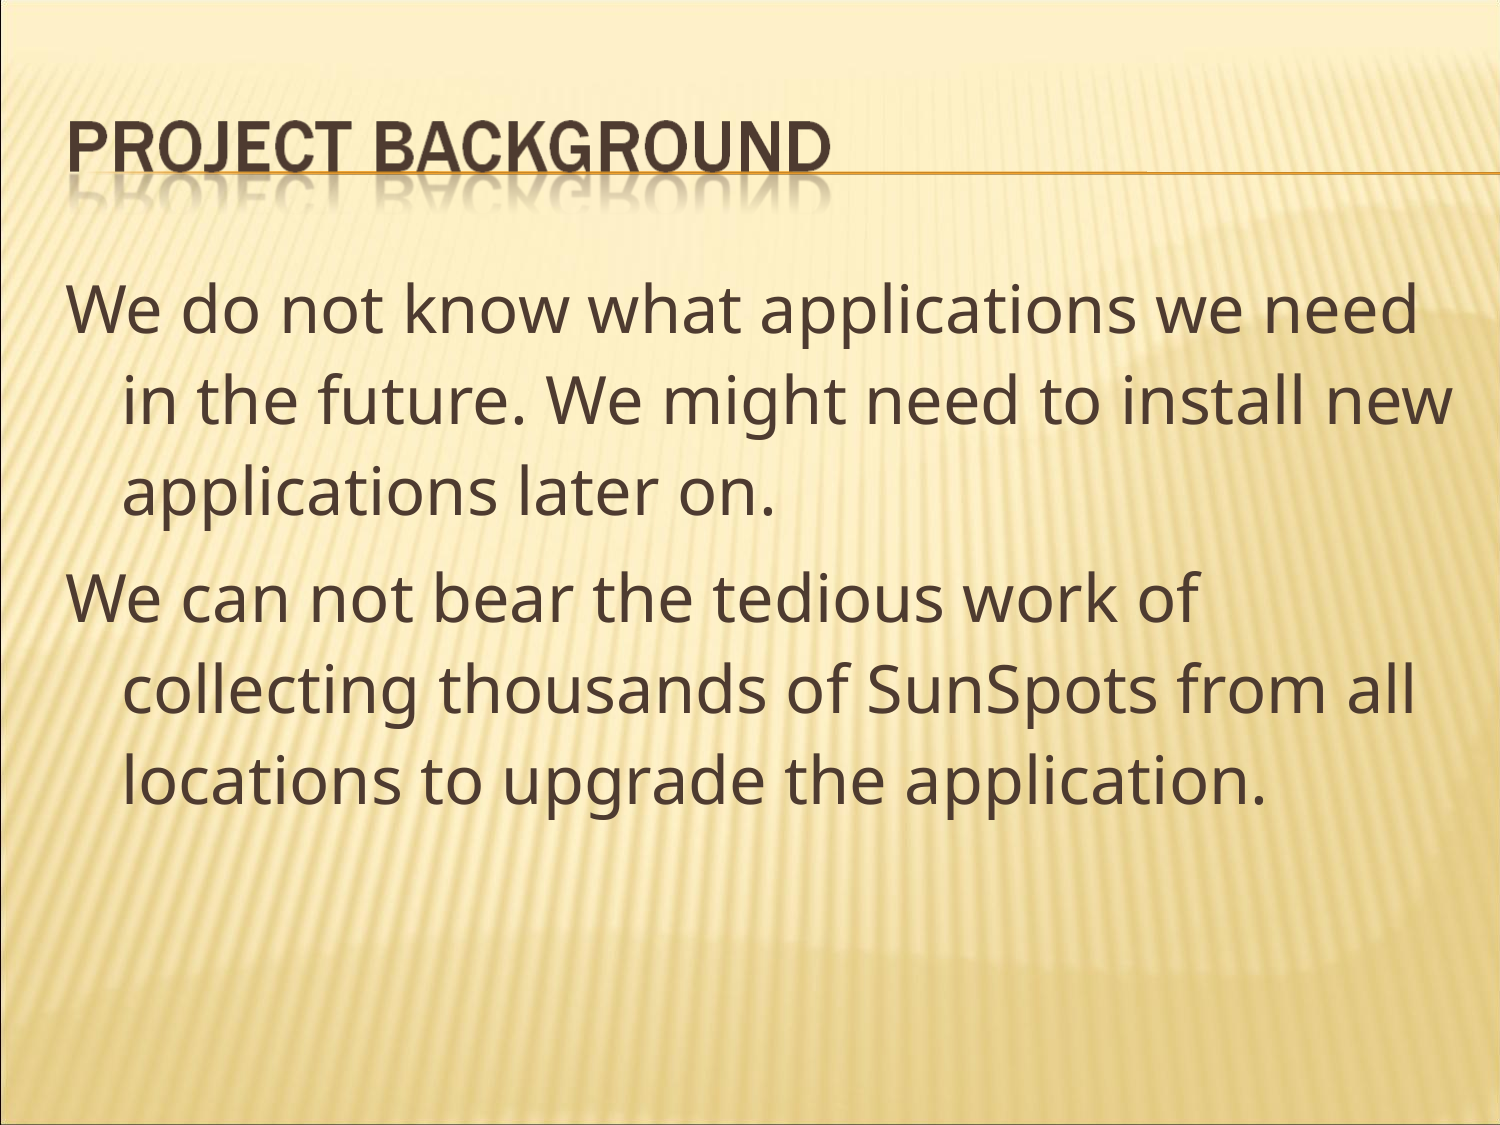

# We do not know what applications we need in the future. We might need to install new applications later on.
We can not bear the tedious work of collecting thousands of SunSpots from all locations to upgrade the application.